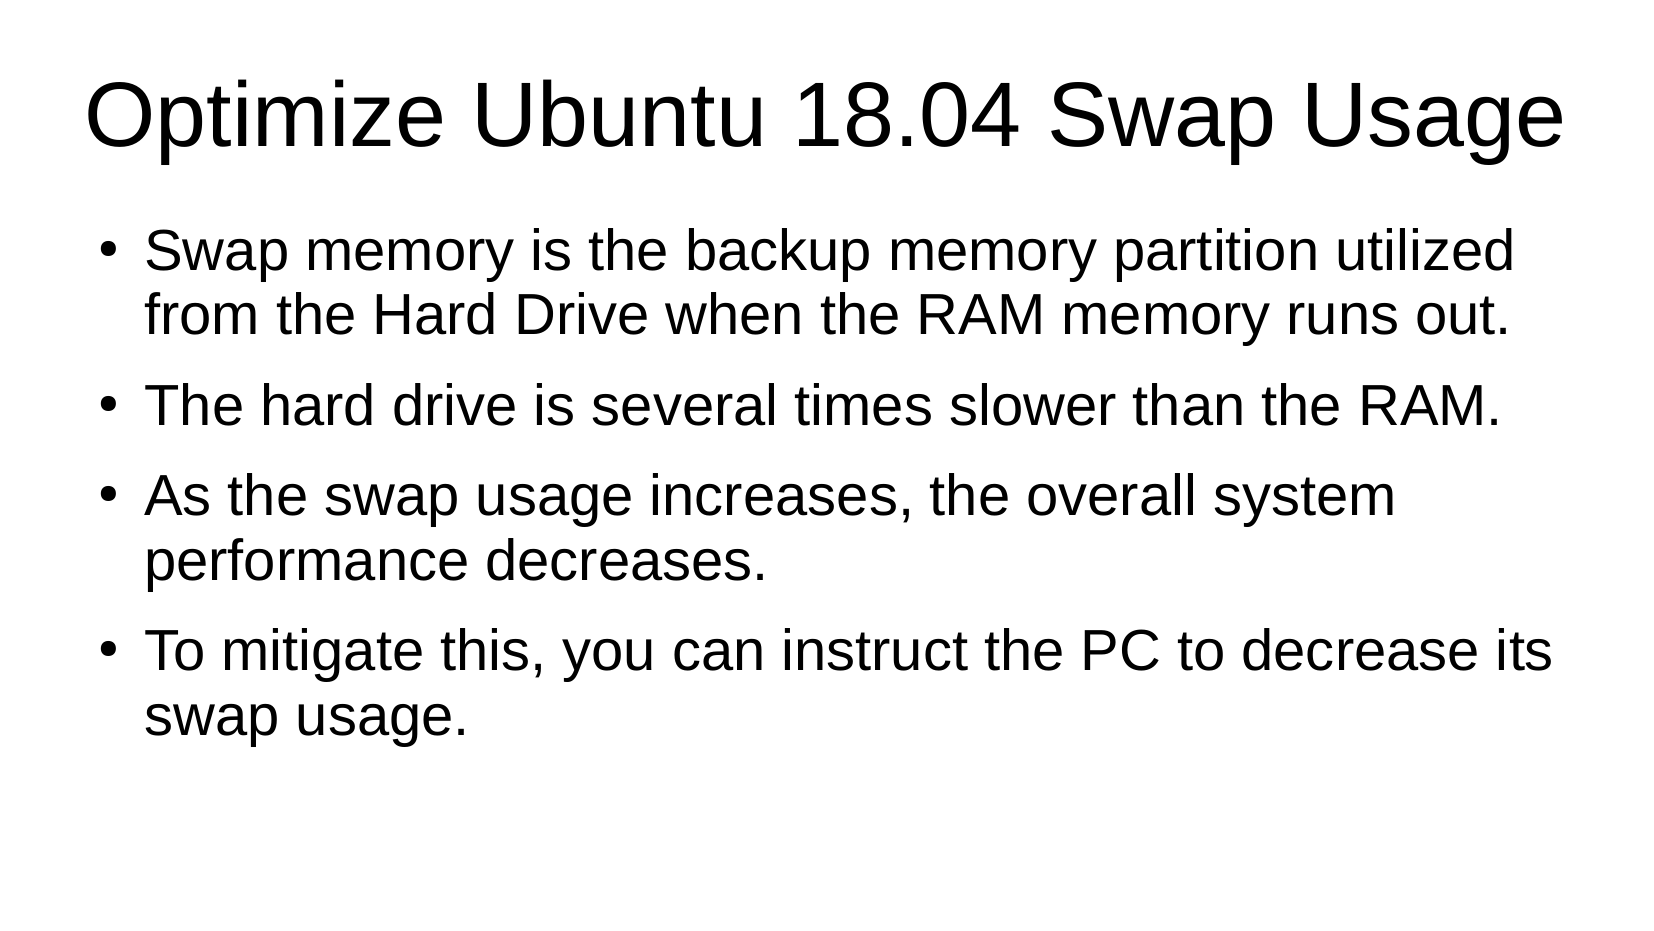

# Optimize Ubuntu 18.04 Swap Usage
Swap memory is the backup memory partition utilized from the Hard Drive when the RAM memory runs out.
The hard drive is several times slower than the RAM.
As the swap usage increases, the overall system performance decreases.
To mitigate this, you can instruct the PC to decrease its swap usage.